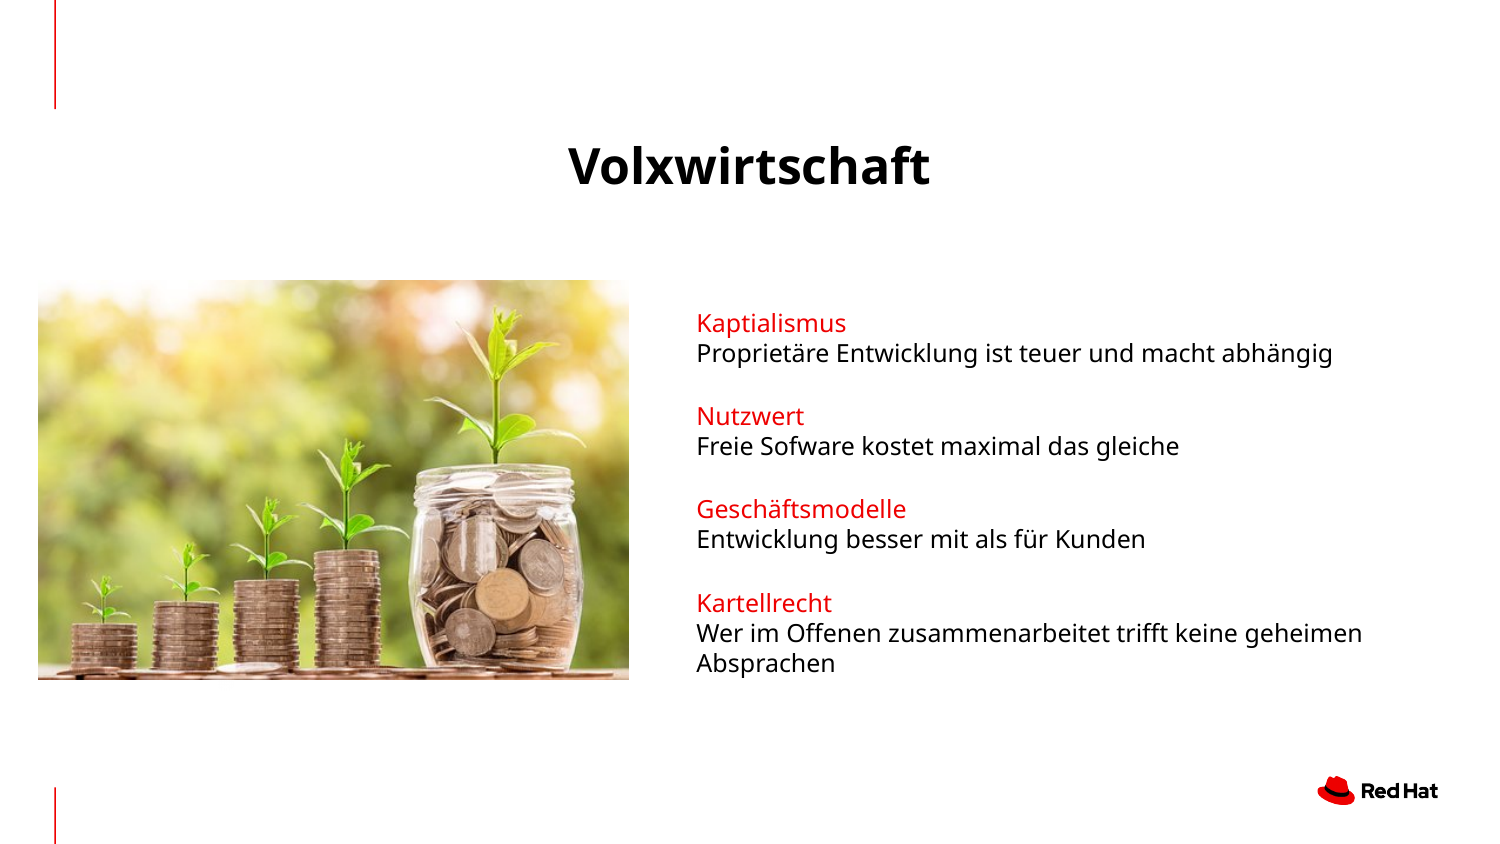

Volxwirtschaft
Kaptialismus
Proprietäre Entwicklung ist teuer und macht abhängig
Nutzwert
Freie Sofware kostet maximal das gleiche
Geschäftsmodelle
Entwicklung besser mit als für Kunden
Kartellrecht
Wer im Offenen zusammenarbeitet trifft keine geheimen Absprachen